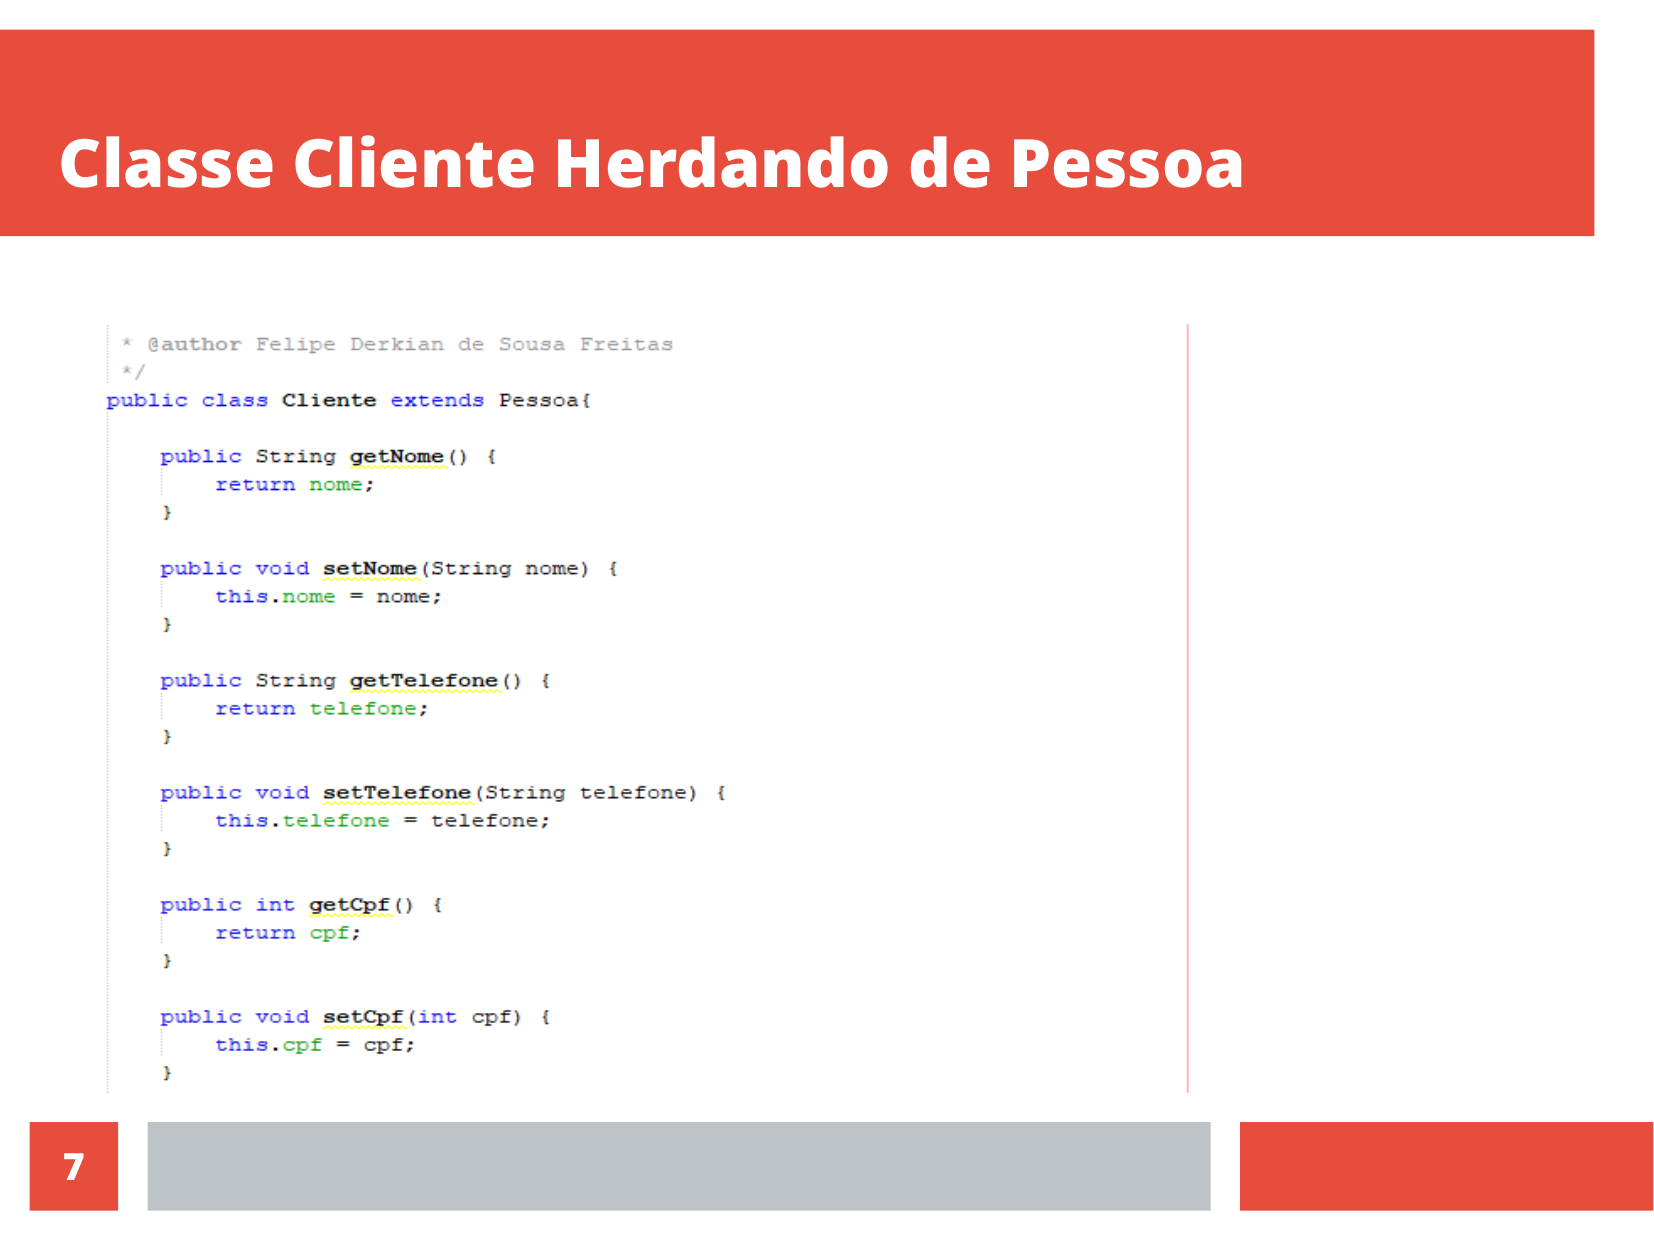

# Classe Cliente Herdando de Pessoa
7